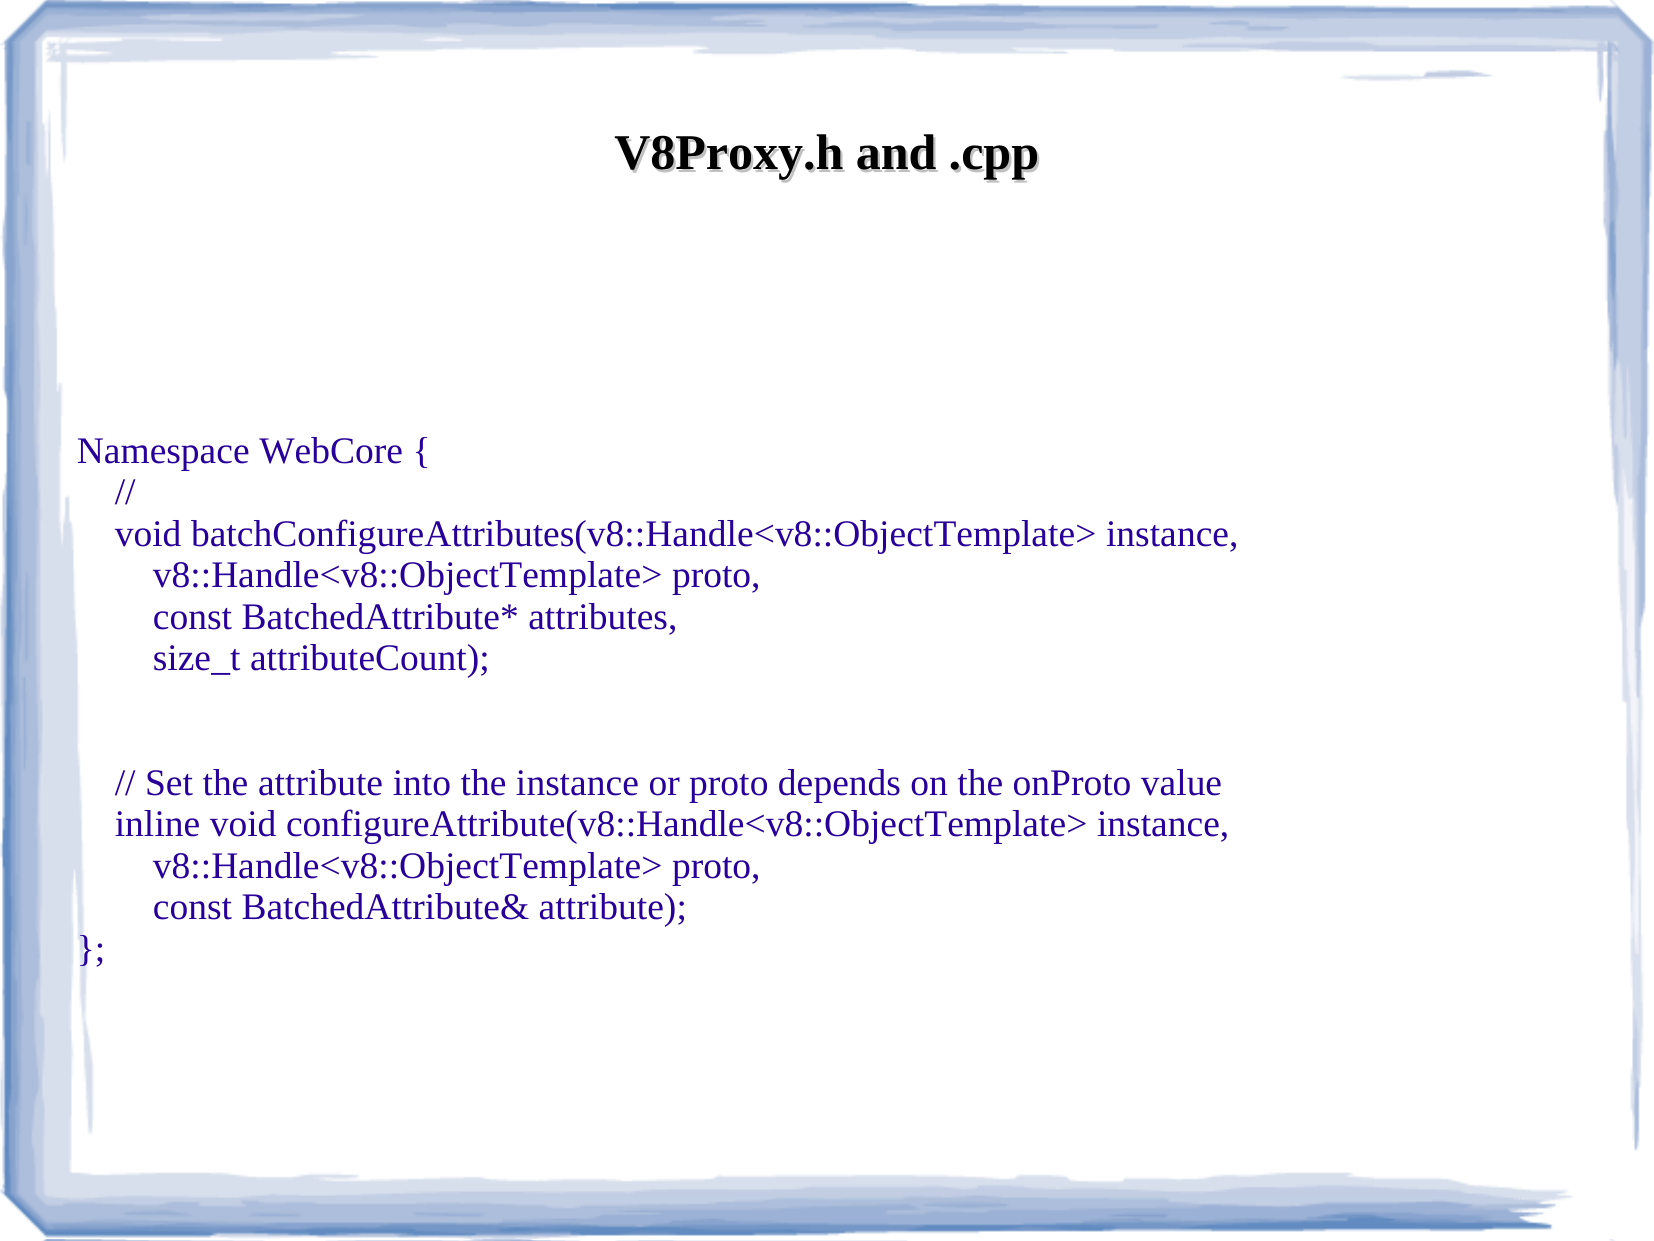

# V8Proxy.h and .cpp
Namespace WebCore {
 //
 void batchConfigureAttributes(v8::Handle<v8::ObjectTemplate> instance,
 v8::Handle<v8::ObjectTemplate> proto,
 const BatchedAttribute* attributes,
 size_t attributeCount);
 // Set the attribute into the instance or proto depends on the onProto value
 inline void configureAttribute(v8::Handle<v8::ObjectTemplate> instance,
 v8::Handle<v8::ObjectTemplate> proto,
 const BatchedAttribute& attribute);
};